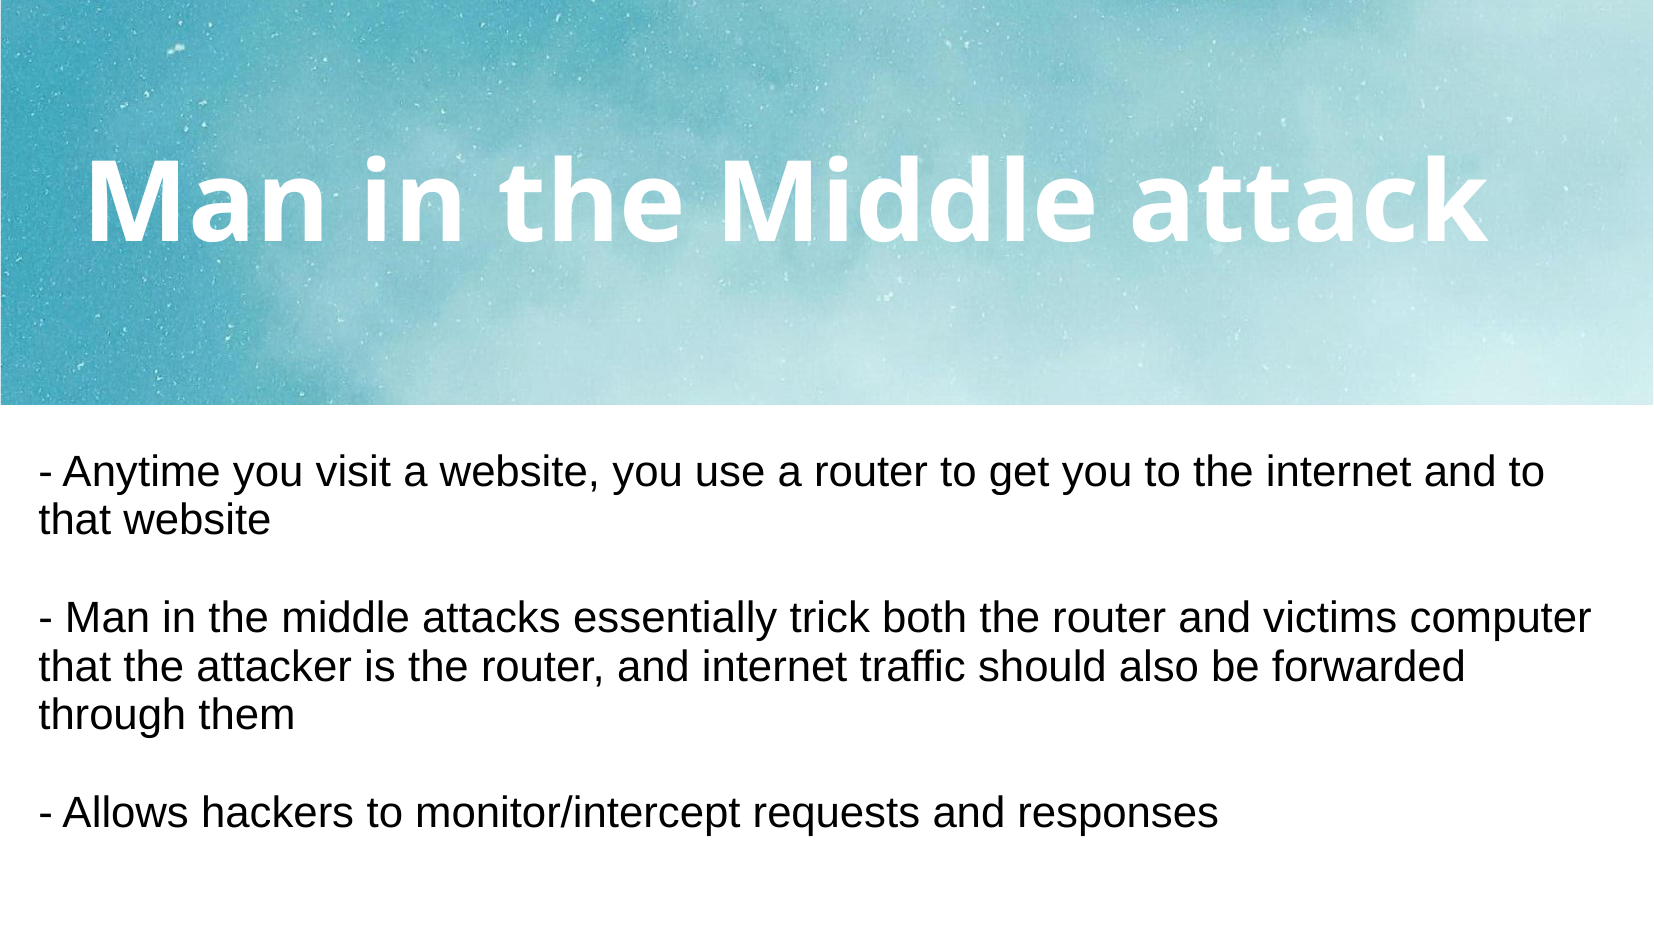

# Man in the Middle attack
- Anytime you visit a website, you use a router to get you to the internet and to that website
- Man in the middle attacks essentially trick both the router and victims computer that the attacker is the router, and internet traffic should also be forwarded through them
- Allows hackers to monitor/intercept requests and responses